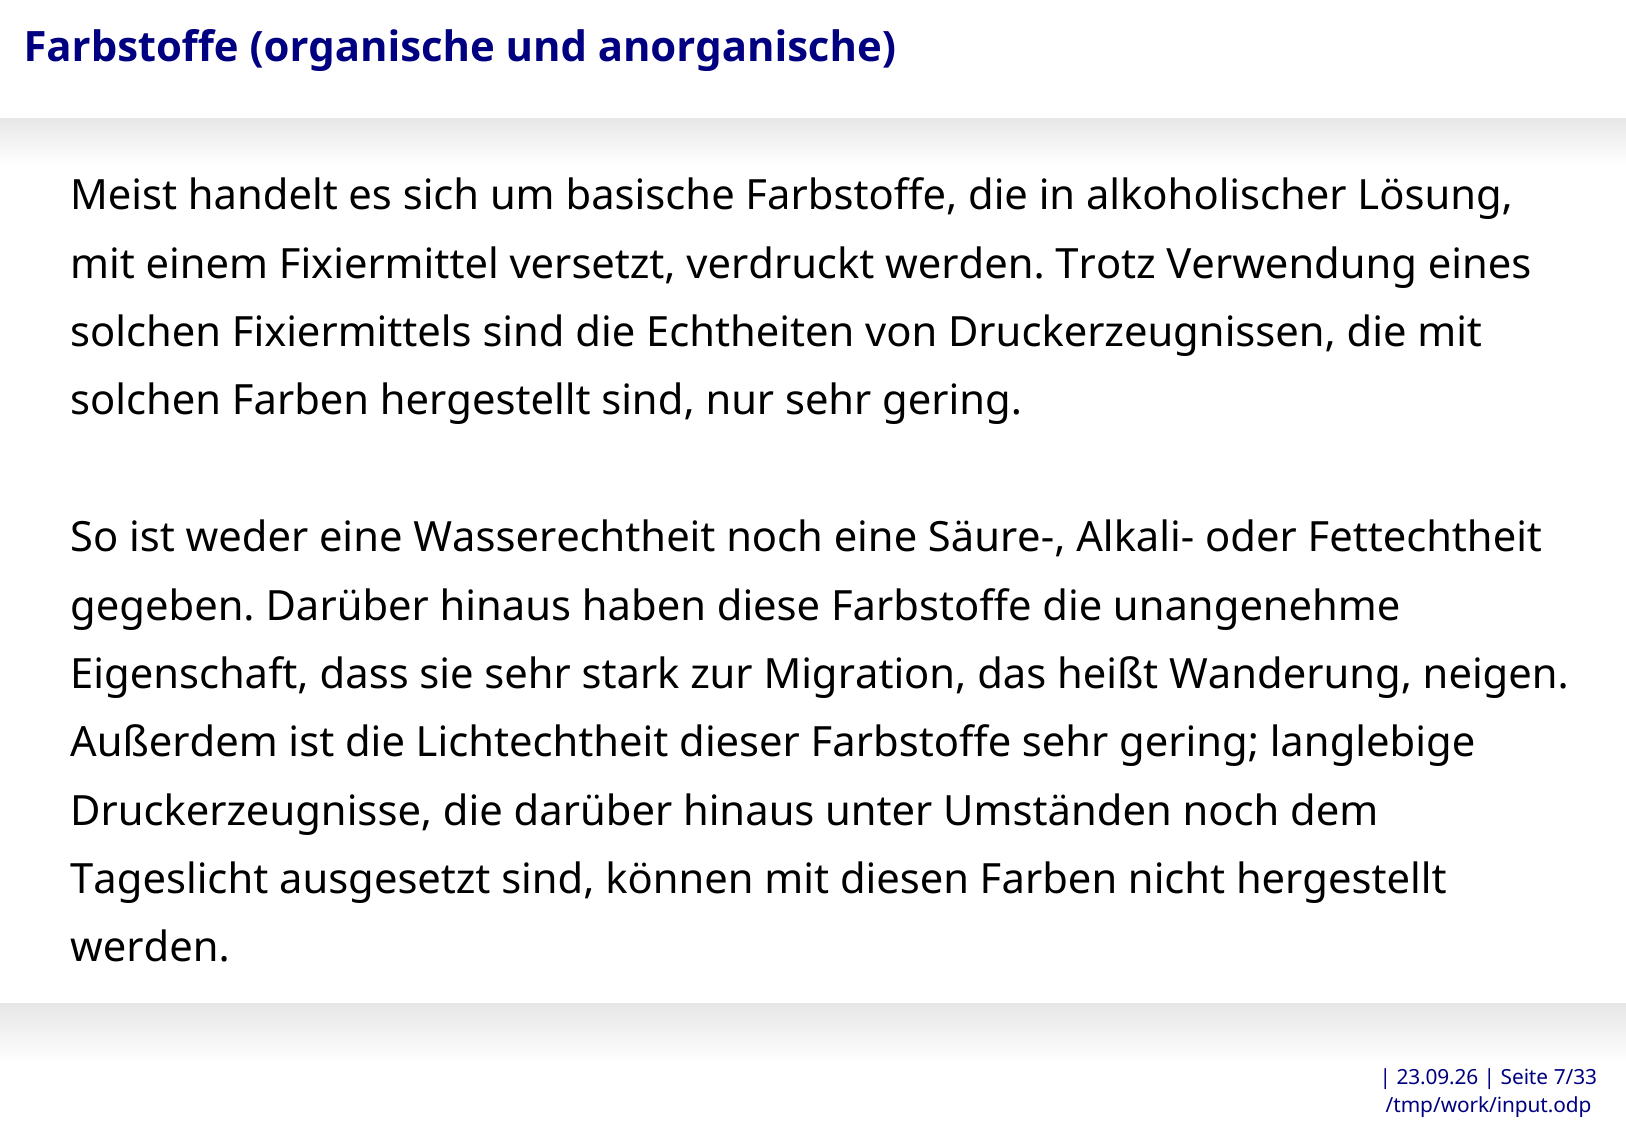

# Farbstoffe (organische und anorganische)
Meist handelt es sich um basische Farbstoffe, die in alkoholischer Lösung, mit einem Fixiermittel versetzt, verdruckt werden. Trotz Verwendung eines solchen Fixiermittels sind die Echtheiten von Druckerzeugnissen, die mit solchen Farben hergestellt sind, nur sehr gering.
So ist weder eine Wasserechtheit noch eine Säure-, Alkali- oder Fettechtheit gegeben. Darüber hinaus haben diese Farbstoffe die unangenehme Eigenschaft, dass sie sehr stark zur Migration, das heißt Wanderung, neigen. Außerdem ist die Lichtechtheit dieser Farbstoffe sehr gering; langlebige Druckerzeugnisse, die darüber hinaus unter Umständen noch dem Tageslicht ausgesetzt sind, können mit diesen Farben nicht hergestellt werden.